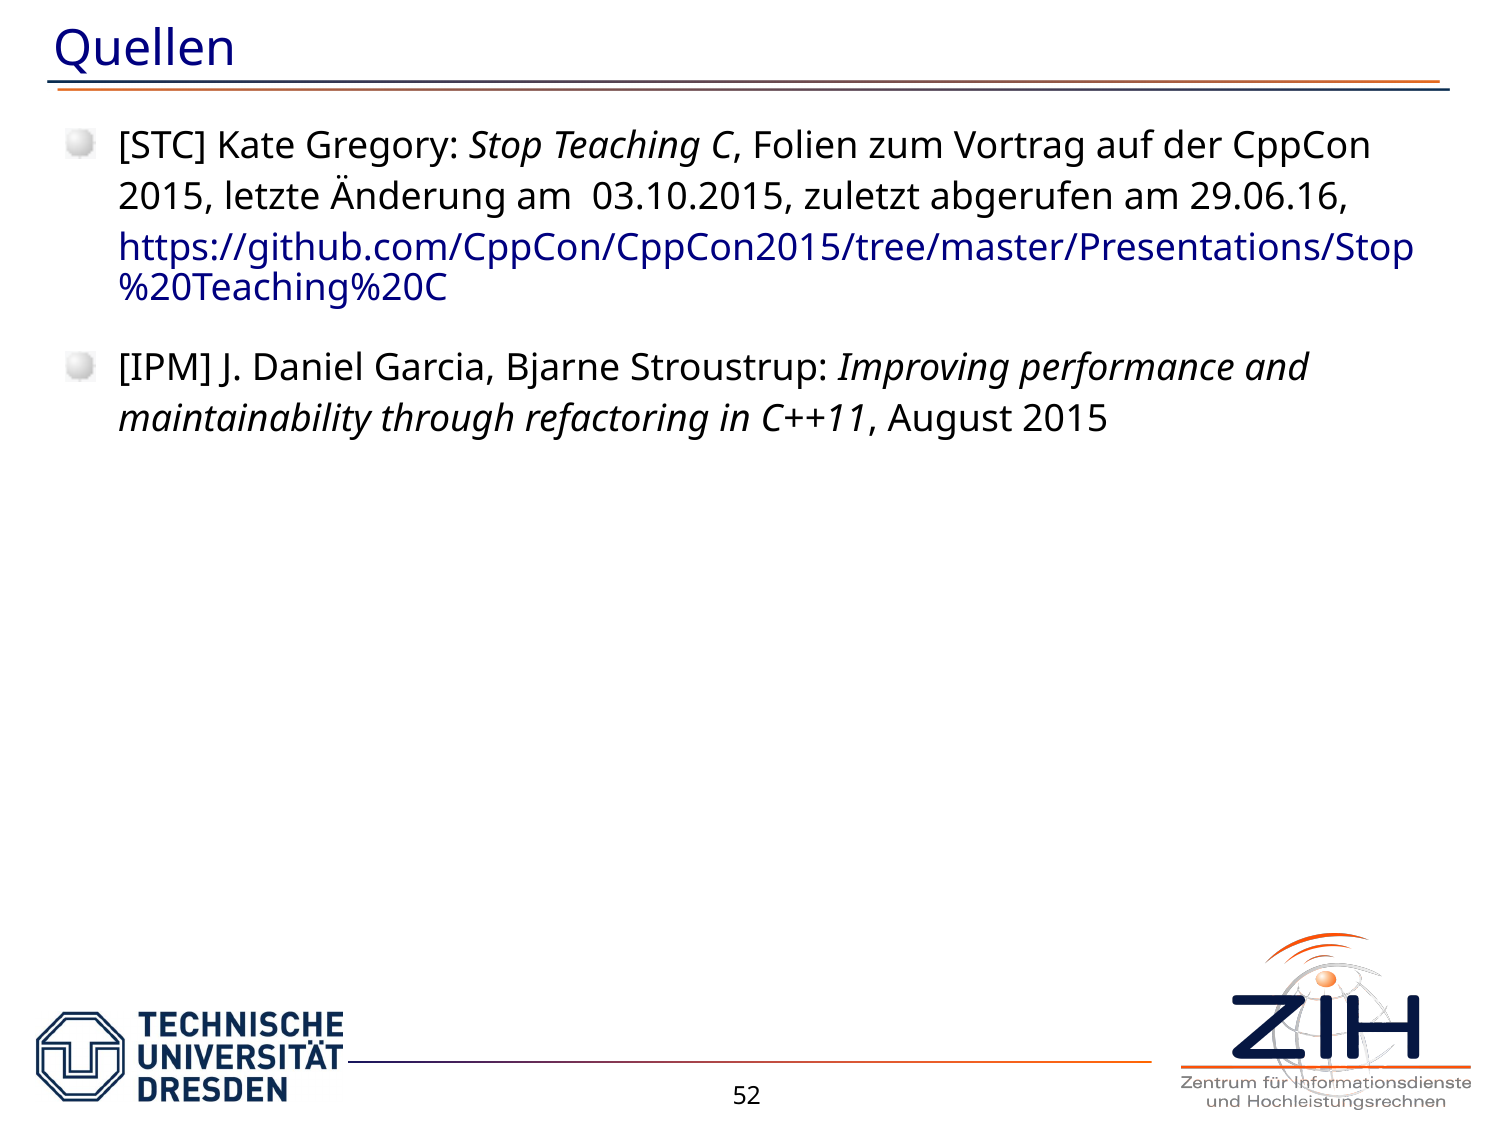

# Quellen
[STC] Kate Gregory: Stop Teaching C, Folien zum Vortrag auf der CppCon 2015, letzte Änderung am 03.10.2015, zuletzt abgerufen am 29.06.16, https://github.com/CppCon/CppCon2015/tree/master/Presentations/Stop%20Teaching%20C
[IPM] J. Daniel Garcia, Bjarne Stroustrup: Improving performance and maintainability through refactoring in C++11, August 2015
52